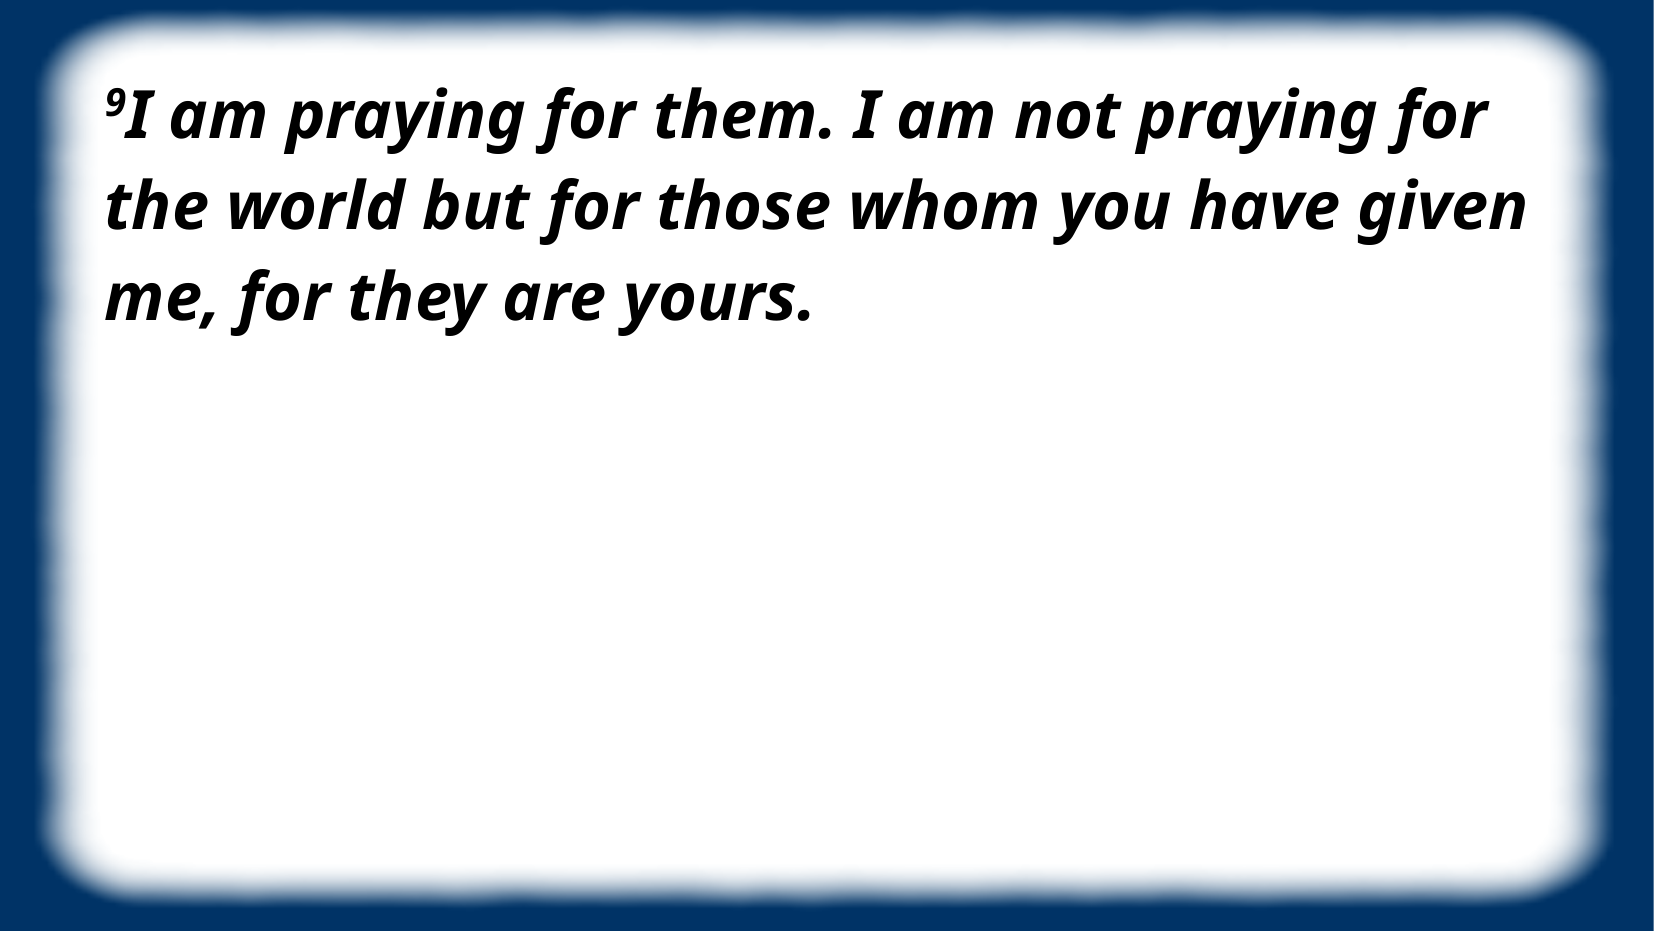

9I am praying for them. I am not praying for the world but for those whom you have given me, for they are yours.